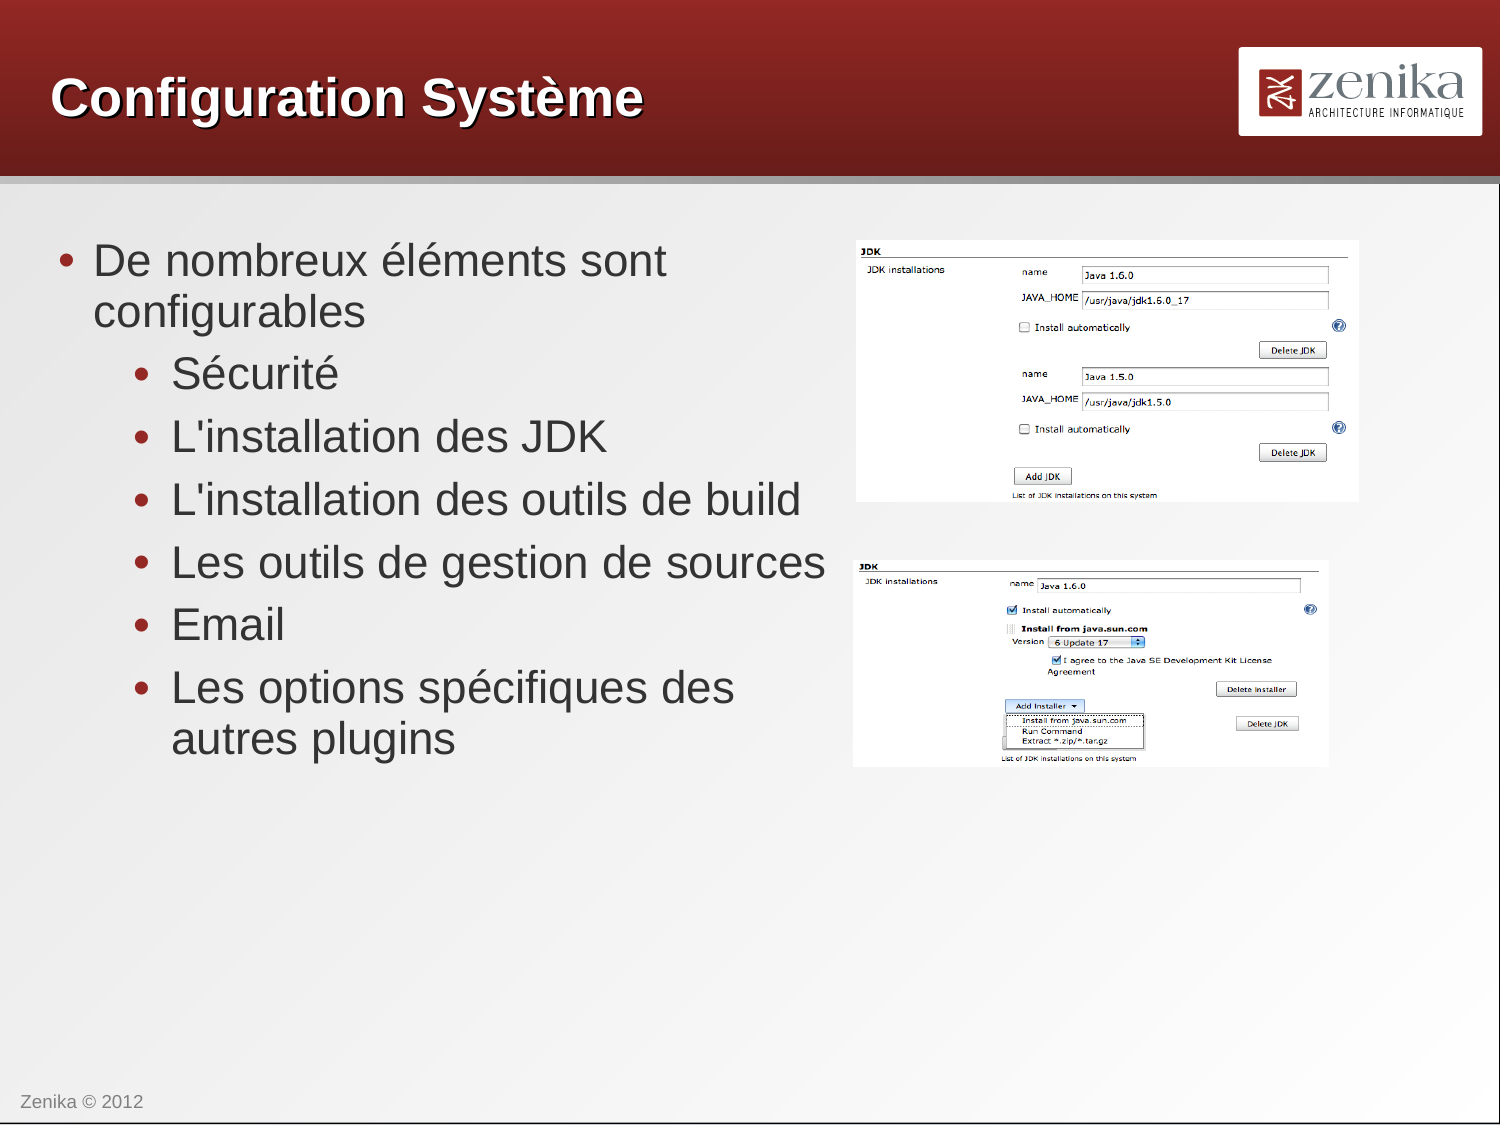

# Configuration Système
De nombreux éléments sont configurables
Sécurité
L'installation des JDK
L'installation des outils de build
Les outils de gestion de sources
Email
Les options spécifiques des autres plugins